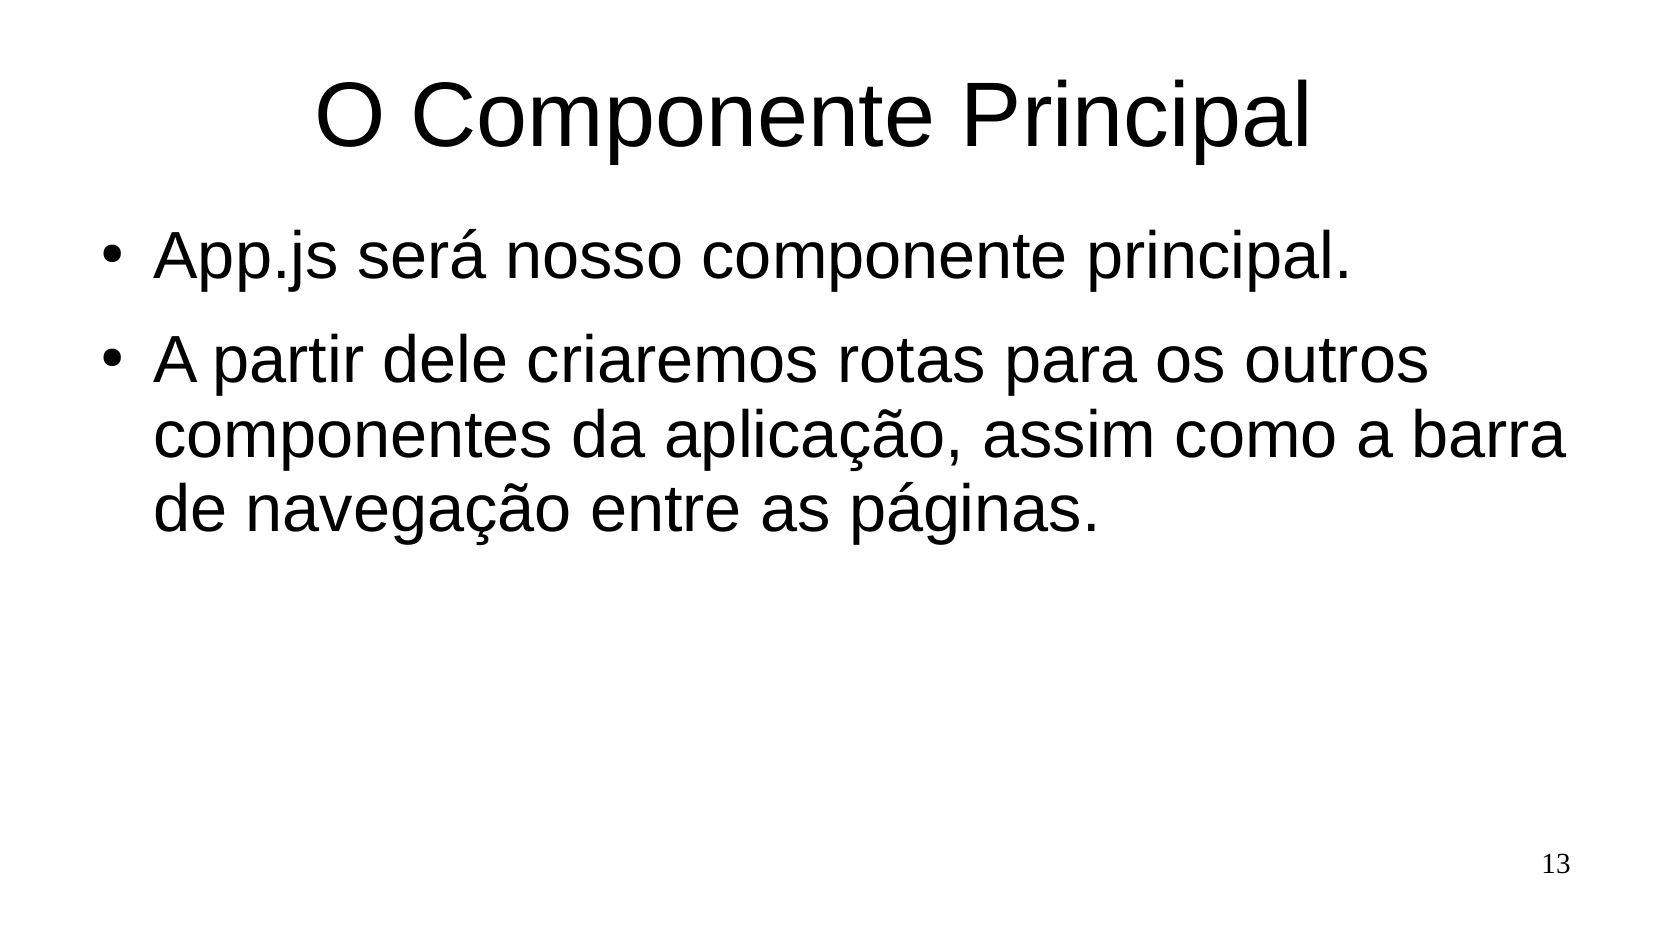

# O Componente Principal
App.js será nosso componente principal.
A partir dele criaremos rotas para os outros componentes da aplicação, assim como a barra de navegação entre as páginas.
13